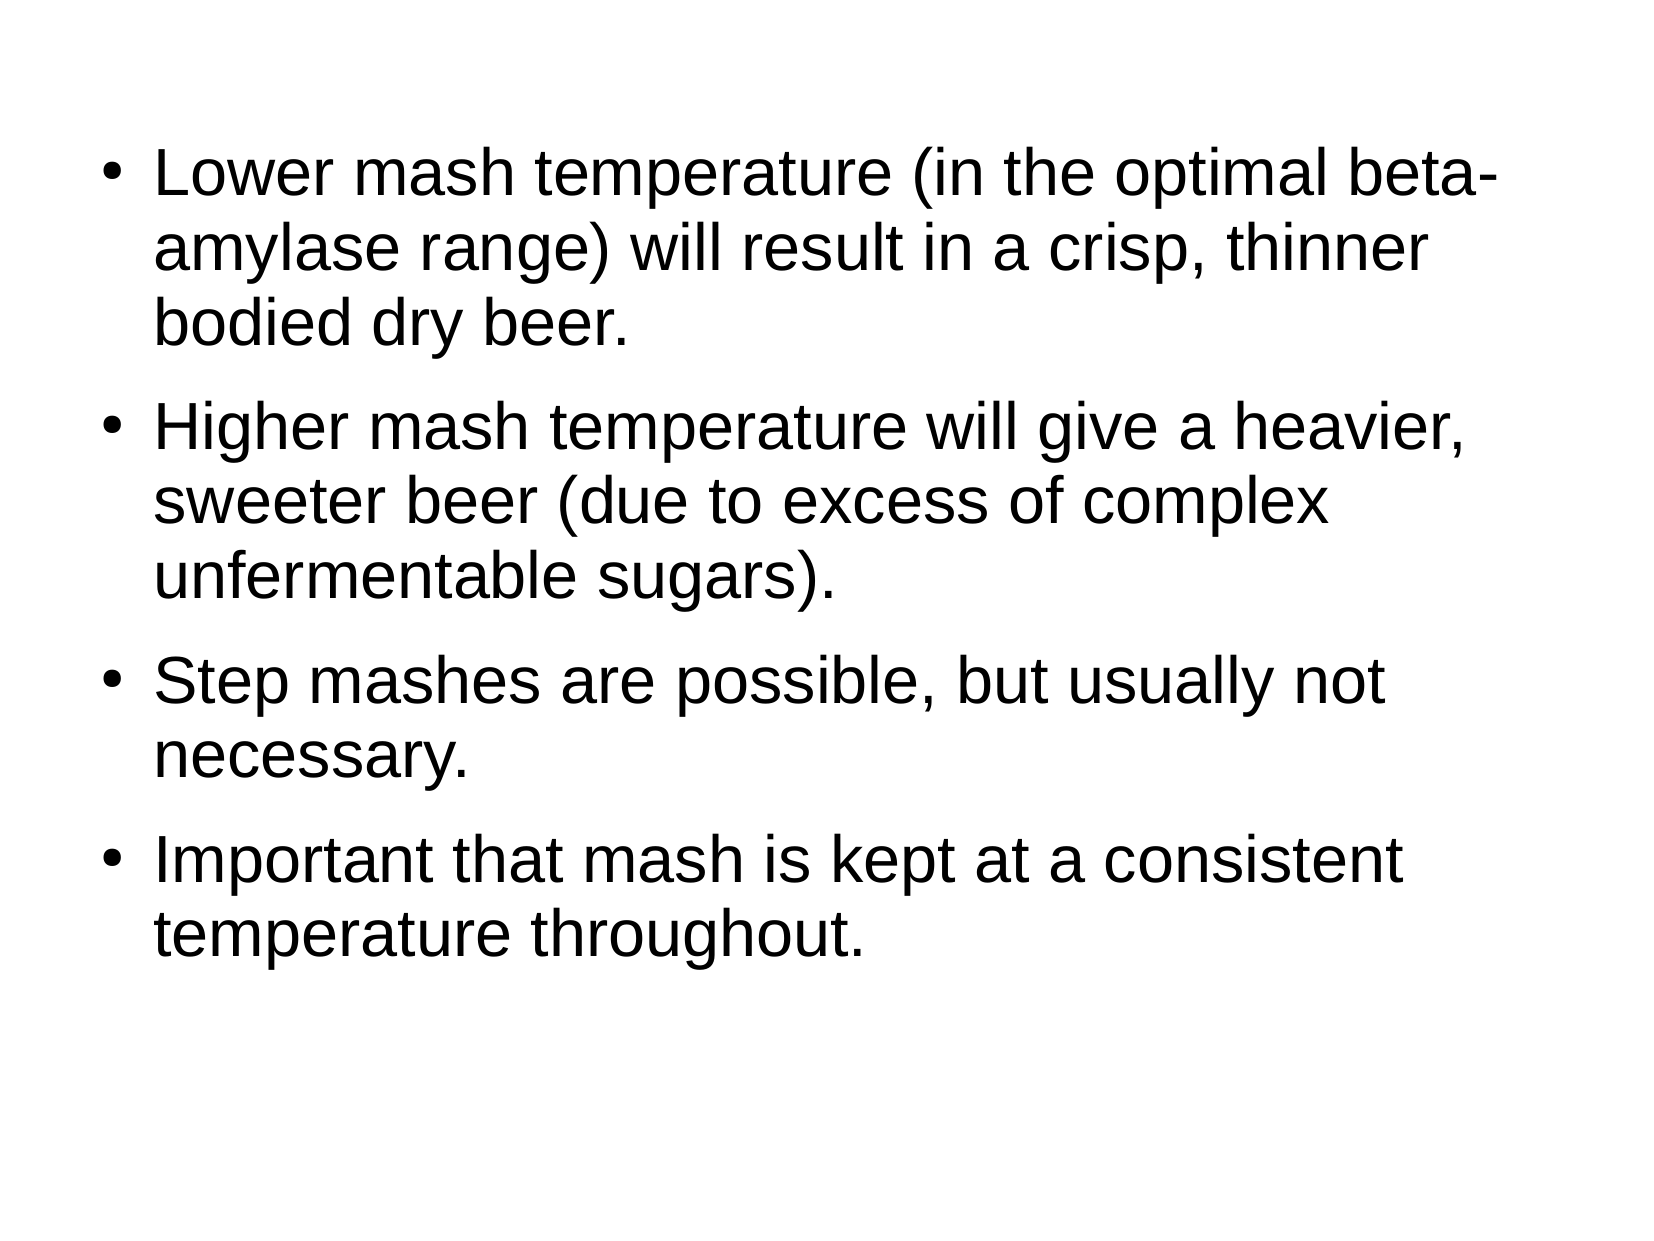

# Lower mash temperature (in the optimal beta-amylase range) will result in a crisp, thinner bodied dry beer.
Higher mash temperature will give a heavier, sweeter beer (due to excess of complex unfermentable sugars).
Step mashes are possible, but usually not necessary.
Important that mash is kept at a consistent temperature throughout.